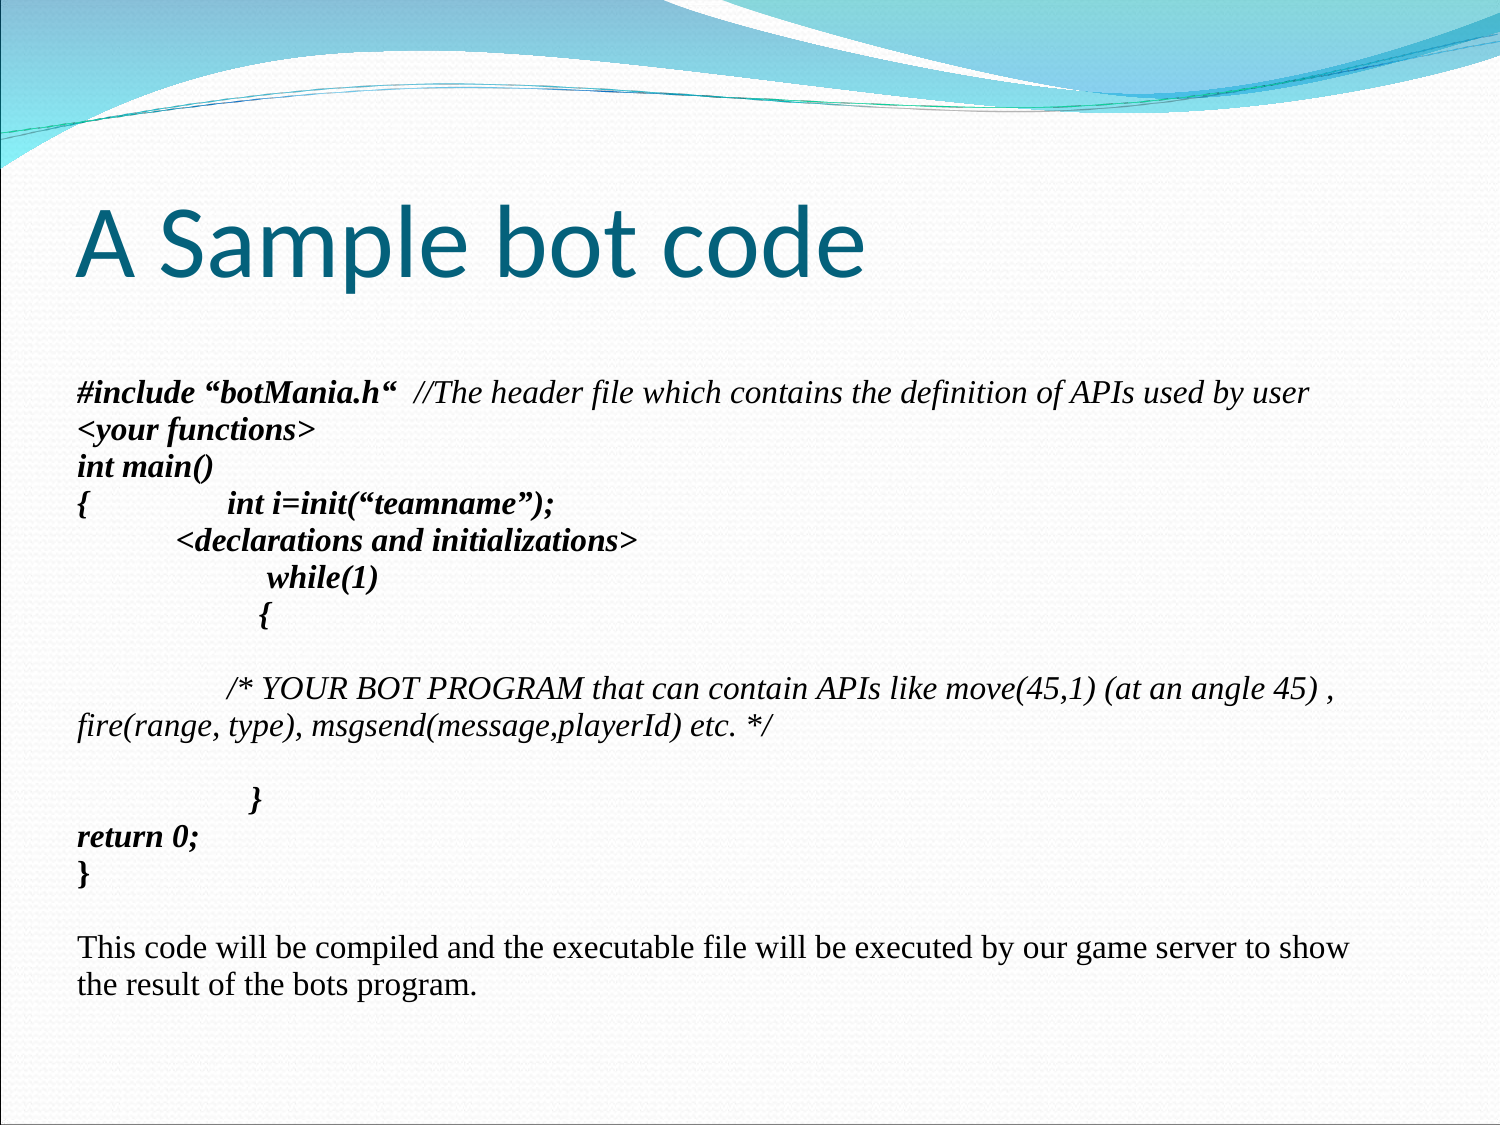

# A Sample bot code
#include “botMania.h“ //The header file which contains the definition of APIs used by user
<your functions>
int main()
{	int i=init(“teamname”);
 <declarations and initializations>
 while(1)
 {
	/* YOUR BOT PROGRAM that can contain APIs like move(45,1) (at an angle 45) , fire(range, type), msgsend(message,playerId) etc. */
 }
return 0;
}
This code will be compiled and the executable file will be executed by our game server to show the result of the bots program.